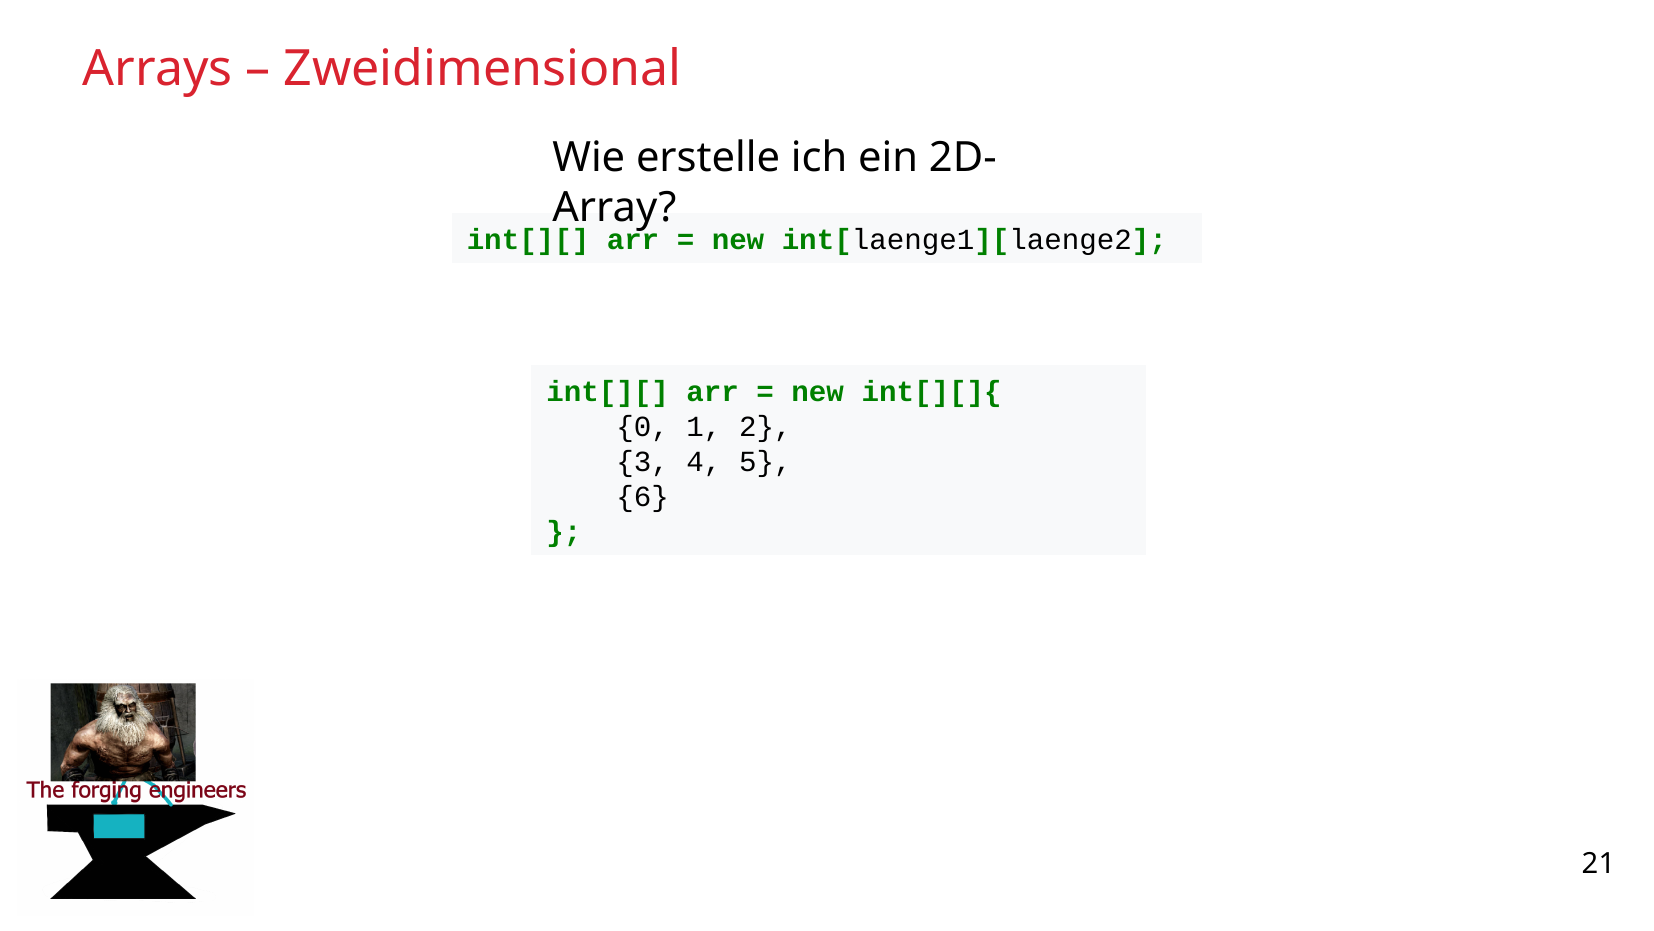

# Arrays – Zweidimensional
Wie erstelle ich ein 2D-Array?
int[][] arr = new int[laenge1][laenge2];
int[][] arr = new int[][]{
 {0, 1, 2},
 {3, 4, 5},
 {6}
};